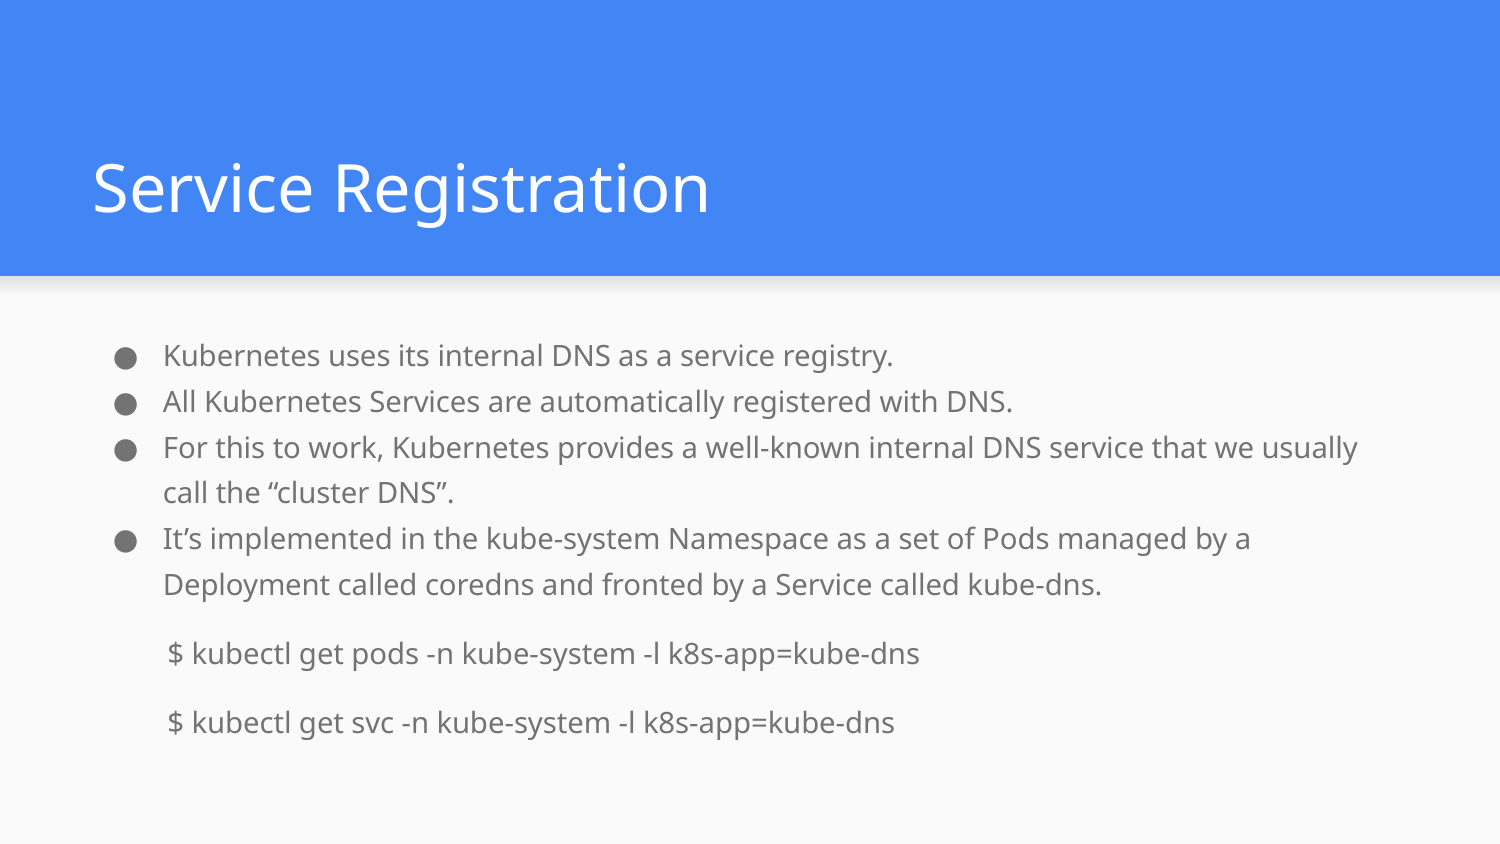

# Service Registration
Kubernetes uses its internal DNS as a service registry.
All Kubernetes Services are automatically registered with DNS.
For this to work, Kubernetes provides a well-known internal DNS service that we usually call the “cluster DNS”.
It’s implemented in the kube-system Namespace as a set of Pods managed by a Deployment called coredns and fronted by a Service called kube-dns.
 $ kubectl get pods -n kube-system -l k8s-app=kube-dns
 $ kubectl get svc -n kube-system -l k8s-app=kube-dns